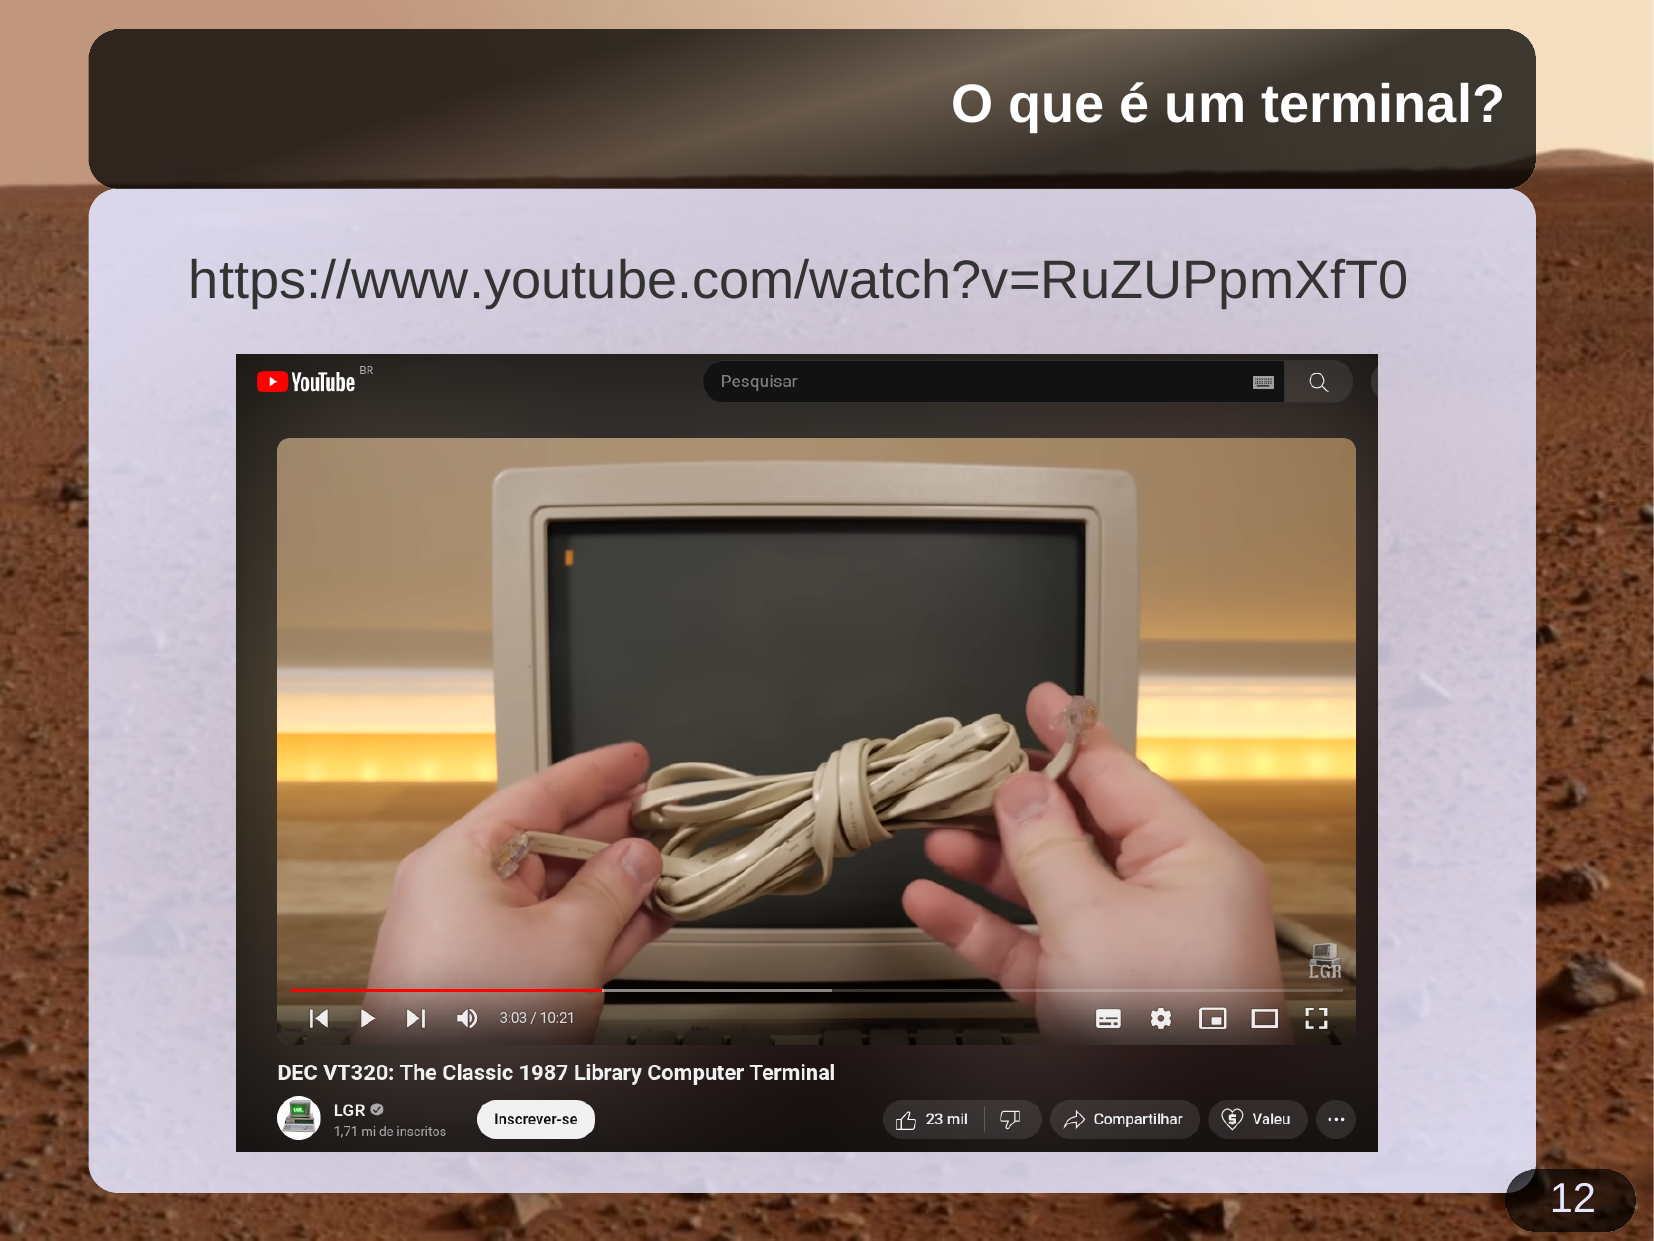

# O que é um terminal?
https://www.youtube.com/watch?v=RuZUPpmXfT0